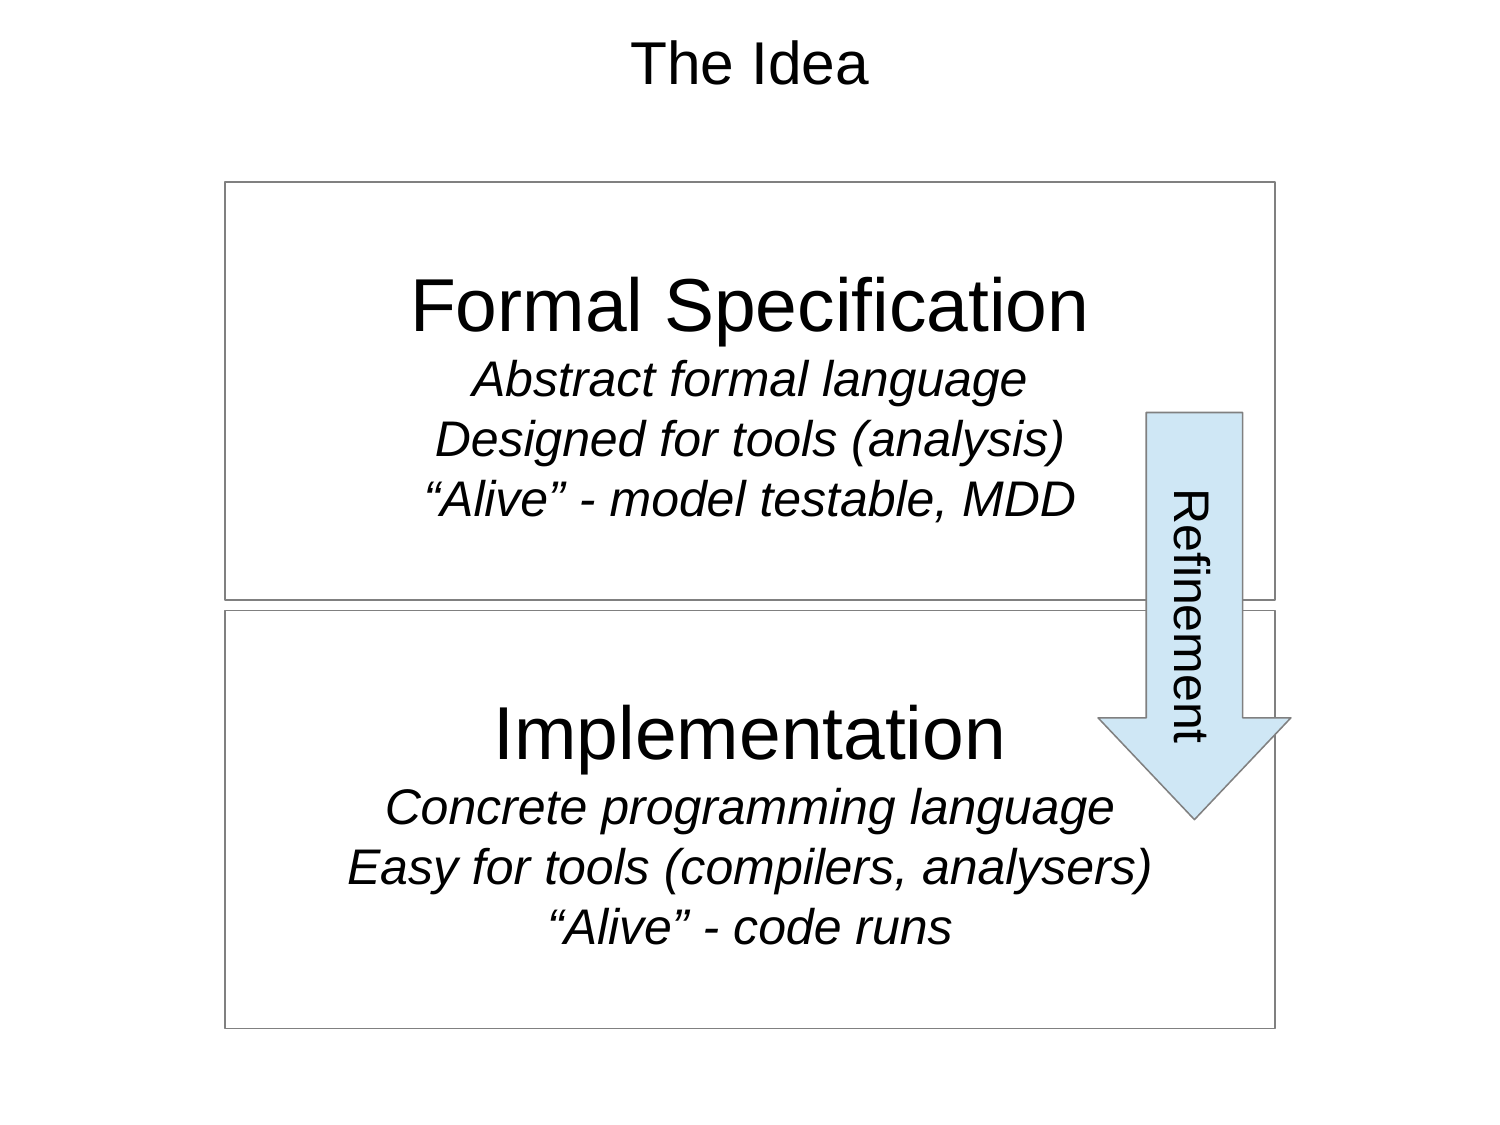

The Idea
Formal Specification
Abstract formal language
Designed for tools (analysis)
“Alive” - model testable, MDD
Refinement
Implementation
Concrete programming language
Easy for tools (compilers, analysers)
“Alive” - code runs